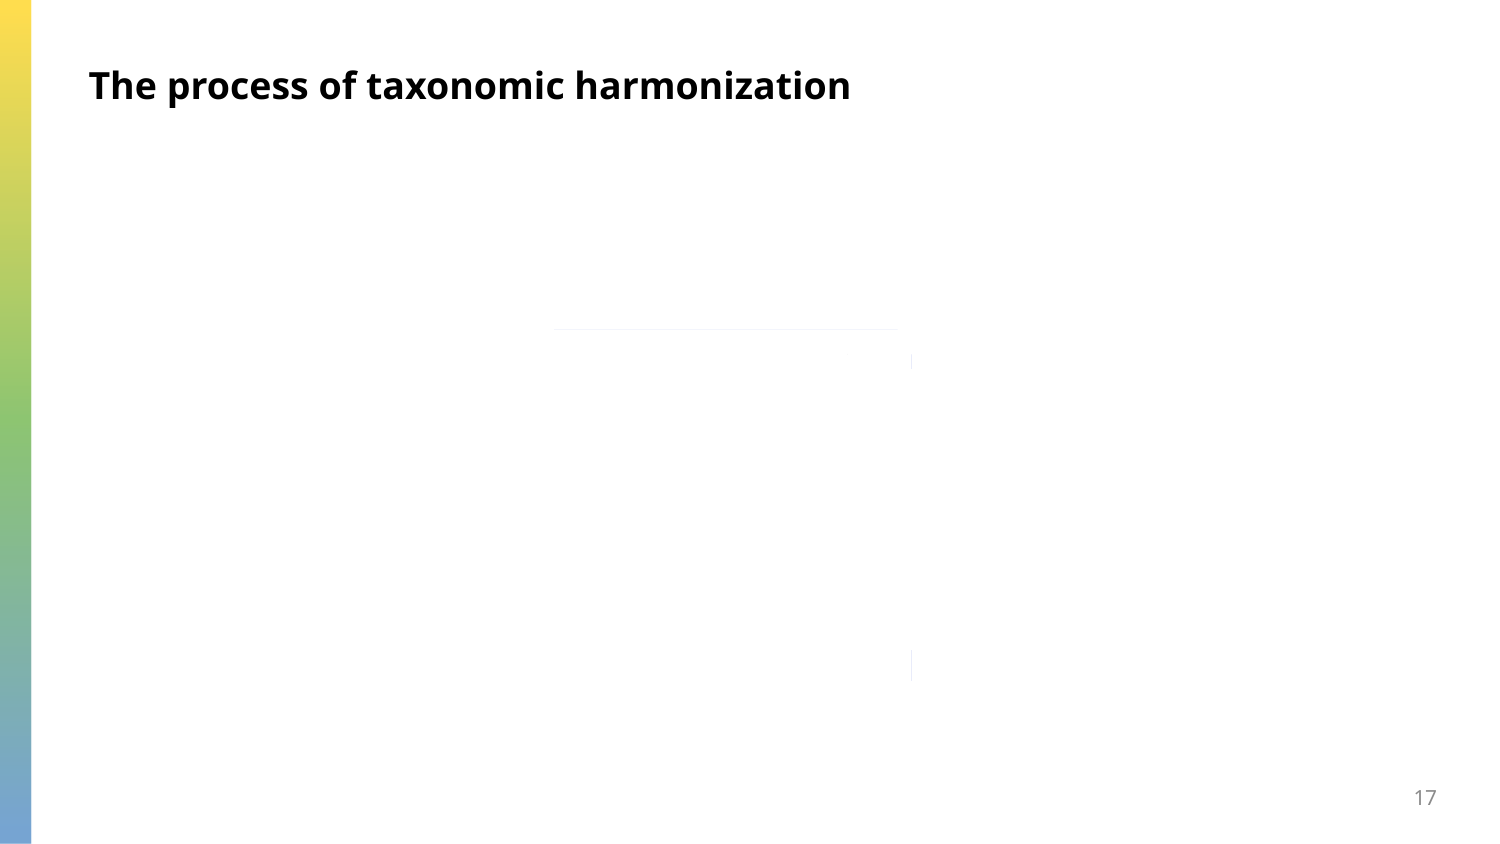

# The process of taxonomic harmonization
17